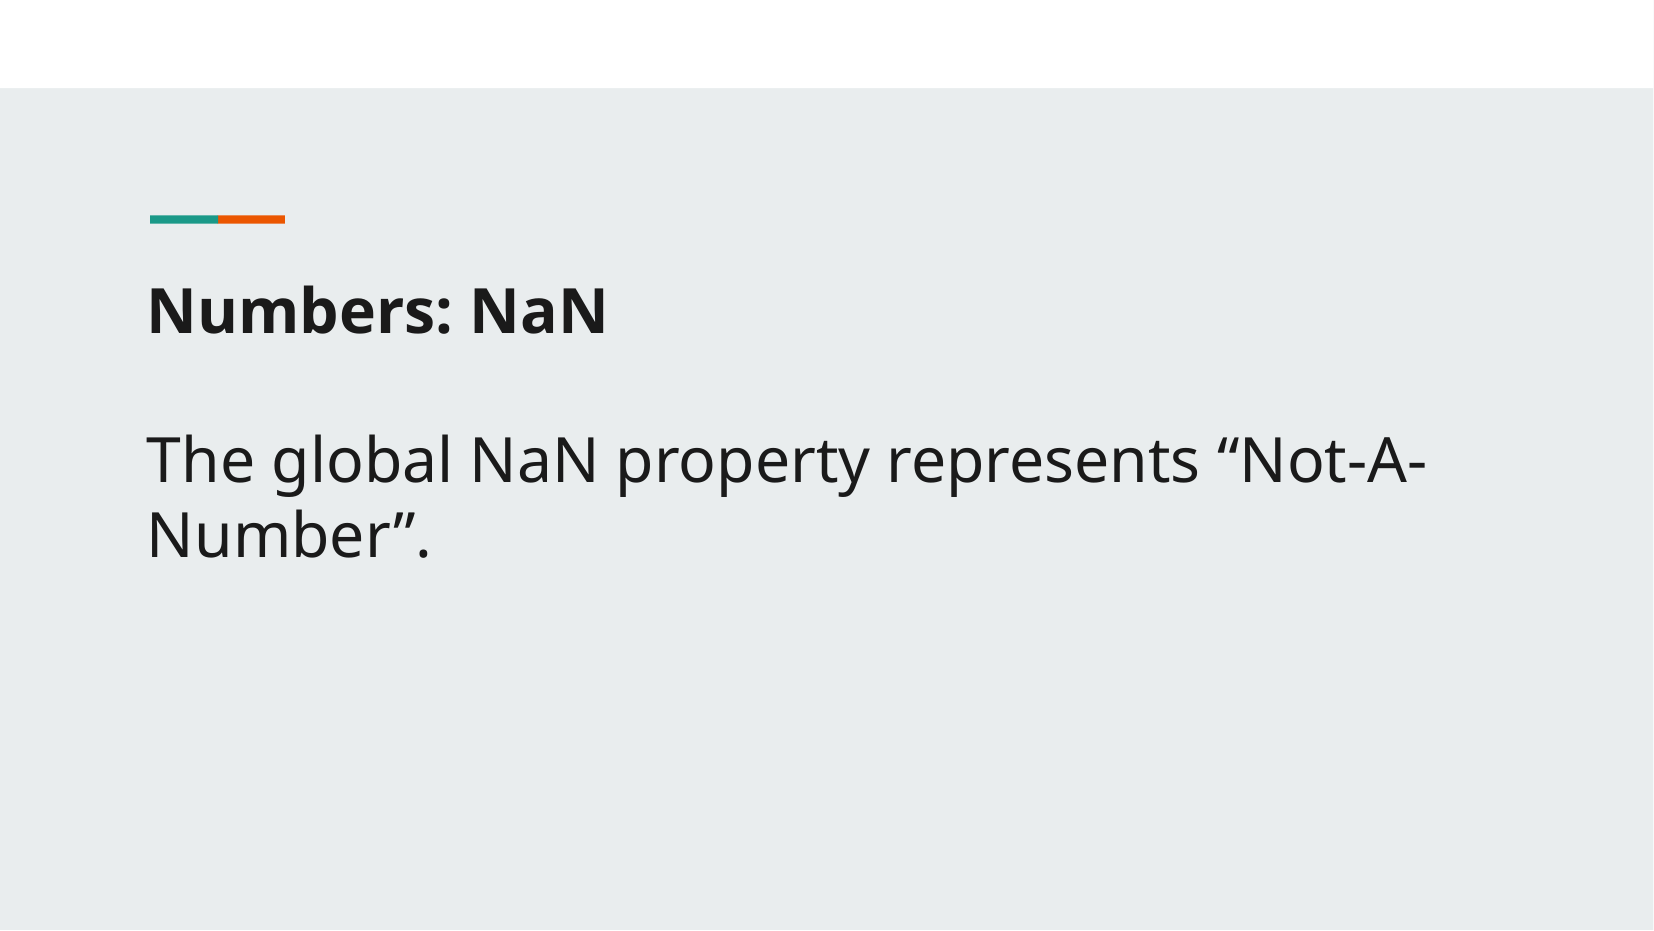

# Numbers: NaN The global NaN property represents “Not-A-Number”.